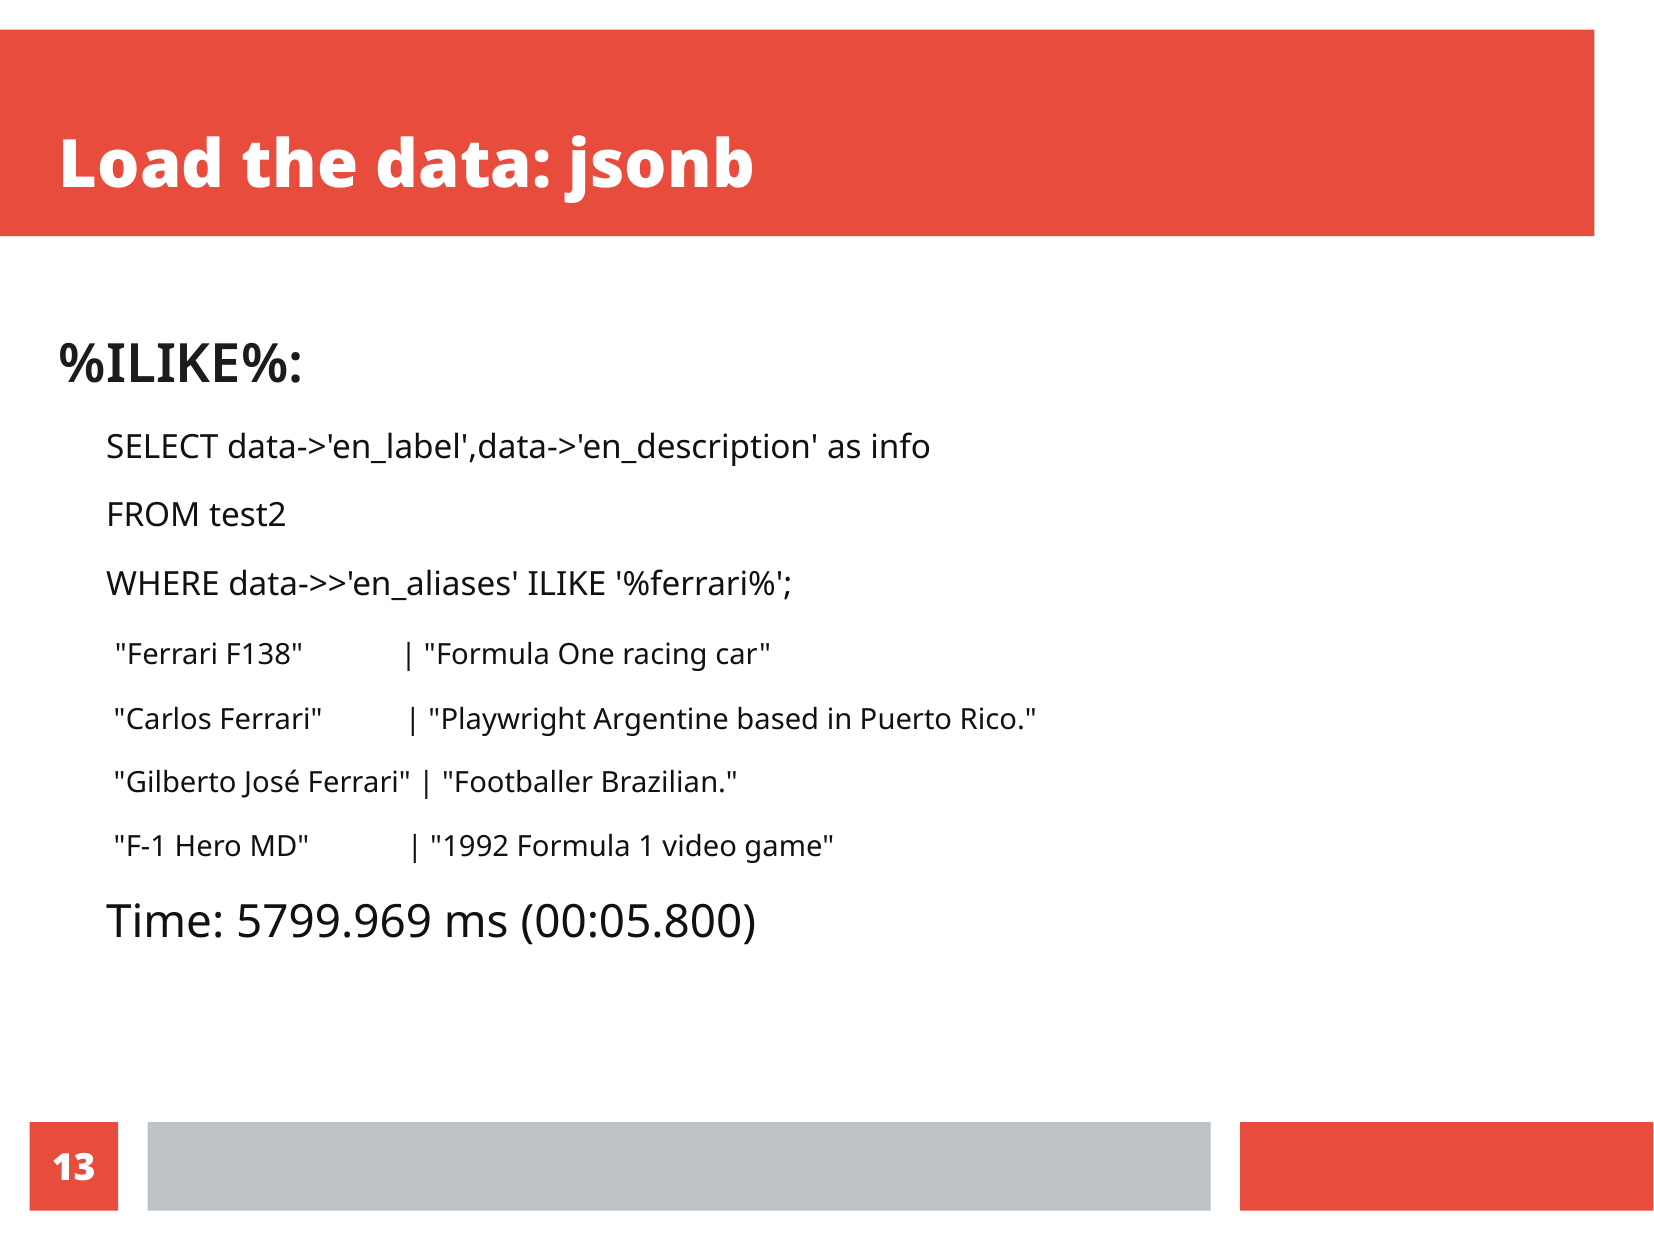

# Load the data: jsonb
%ILIKE%:
SELECT data->'en_label',data->'en_description' as info
FROM test2
WHERE data->>'en_aliases' ILIKE '%ferrari%';
 "Ferrari F138" | "Formula One racing car"
 "Carlos Ferrari" | "Playwright Argentine based in Puerto Rico."
 "Gilberto José Ferrari" | "Footballer Brazilian."
 "F-1 Hero MD" | "1992 Formula 1 video game"
Time: 5799.969 ms (00:05.800)
13